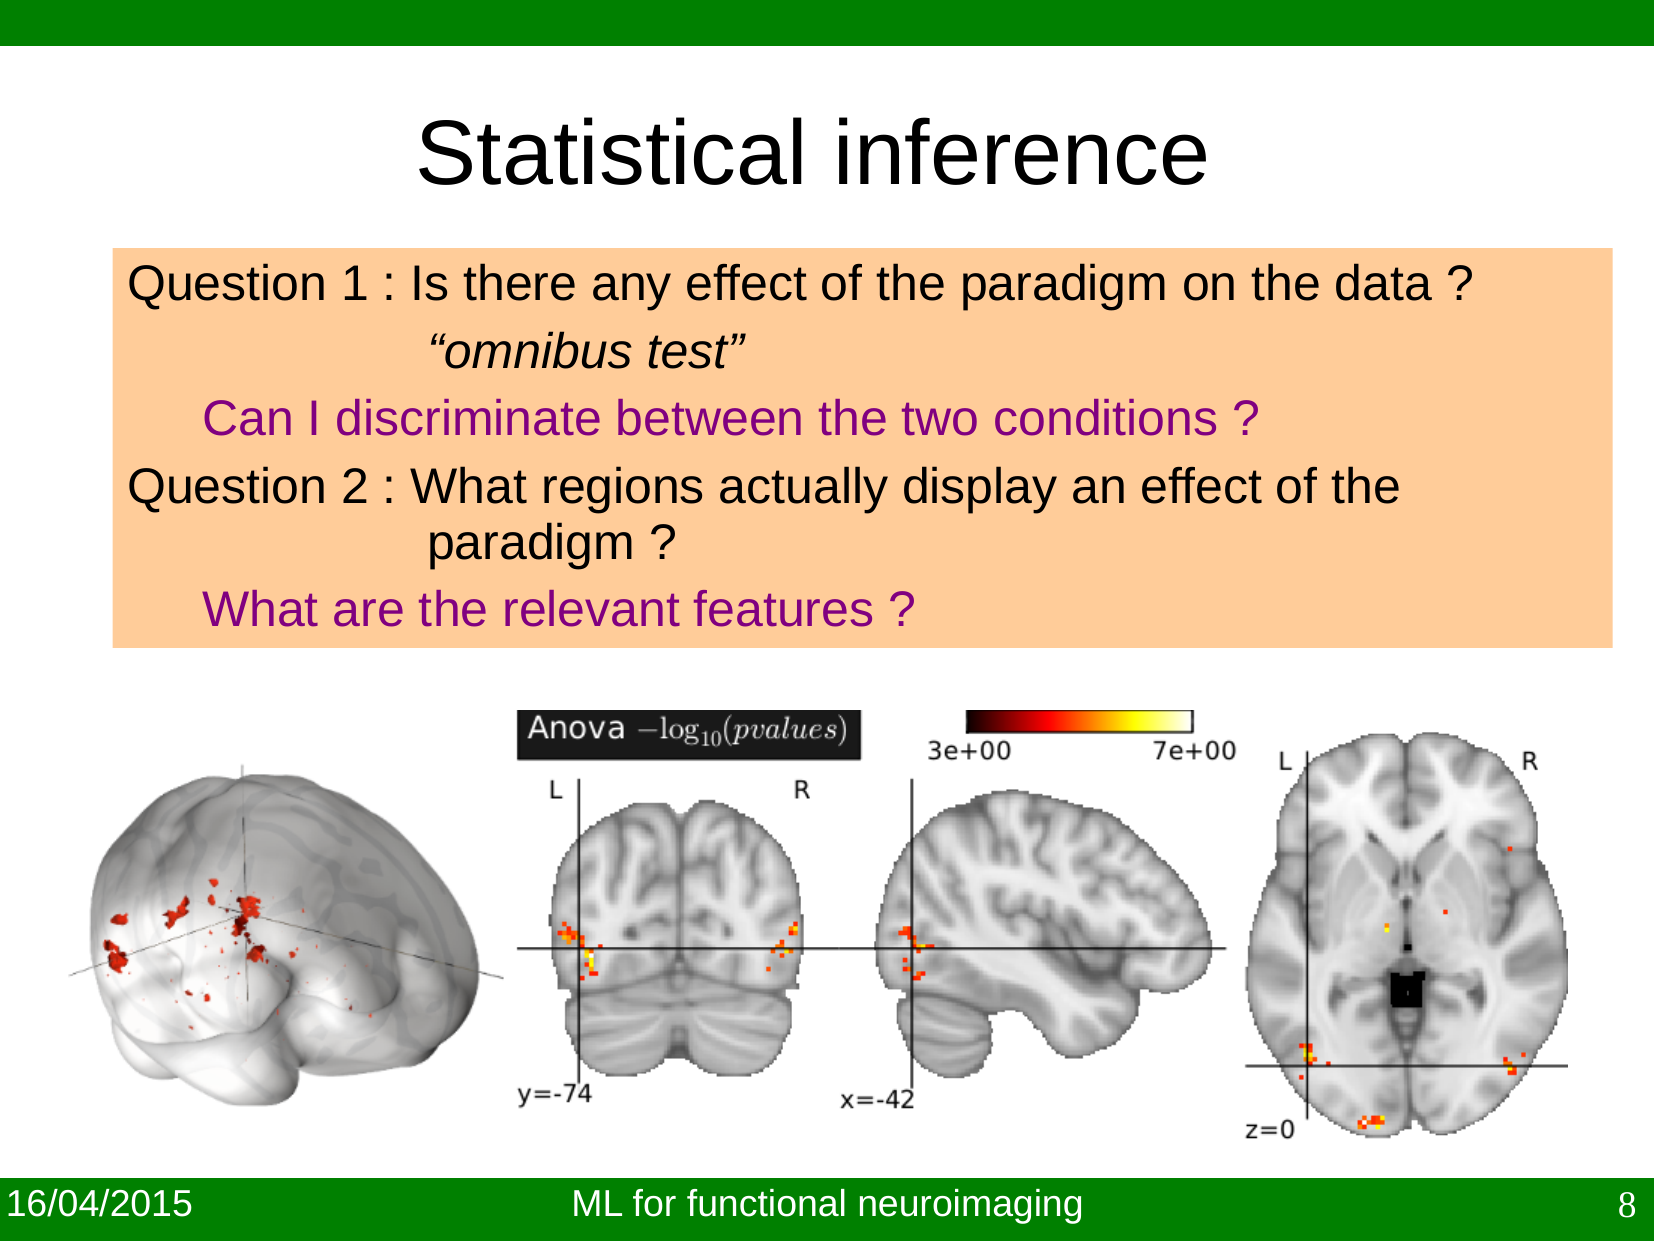

# Statistical inference
Question 1 : Is there any effect of the paradigm on the data ?
				“omnibus test”
	Can I discriminate between the two conditions ?
Question 2 : What regions actually display an effect of the 						paradigm ?
	What are the relevant features ?
8